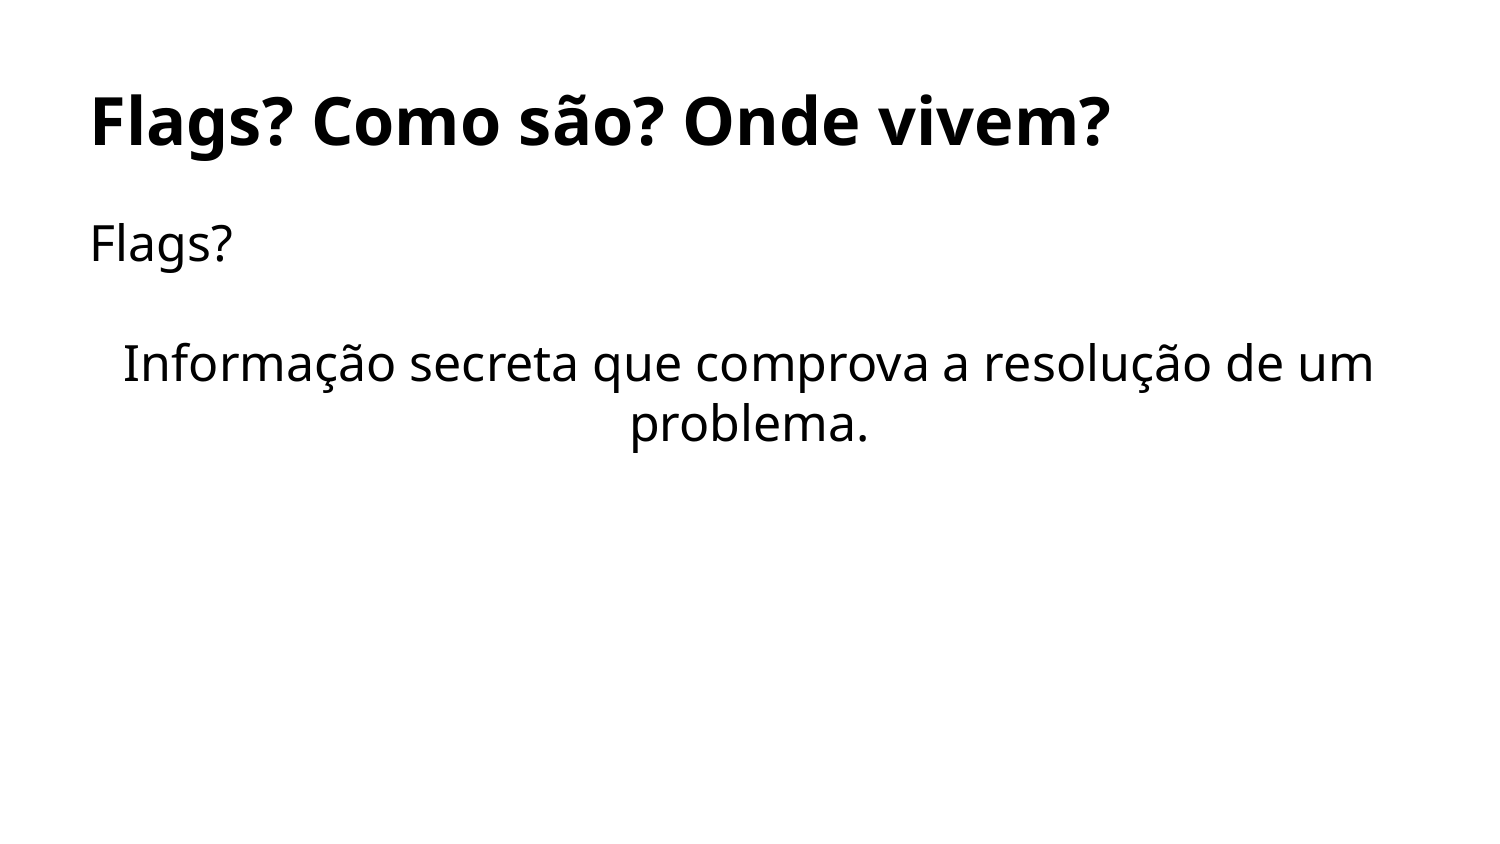

Flags? Como são? Onde vivem?
Flags?
Informação secreta que comprova a resolução de um problema.